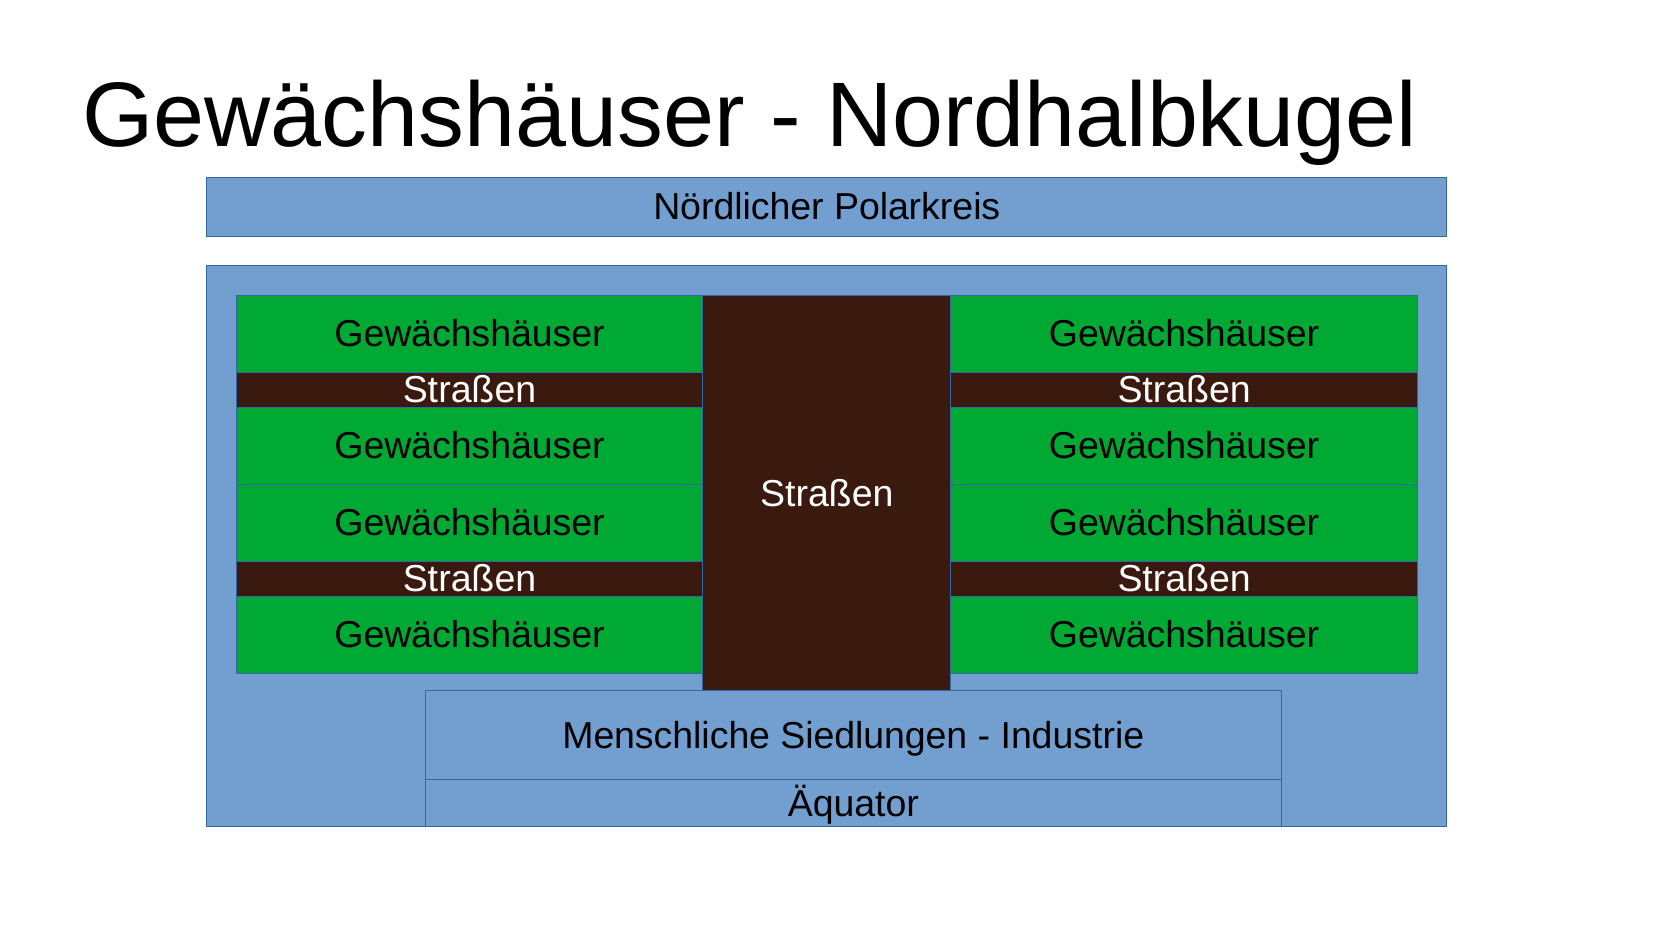

# Gewächshäuser - Nordhalbkugel
Nördlicher Polarkreis
Gewächshäuser
Straßen
Gewächshäuser
Straßen
Straßen
Gewächshäuser
Gewächshäuser
Gewächshäuser
Gewächshäuser
Straßen
Straßen
Gewächshäuser
Gewächshäuser
Menschliche Siedlungen - Industrie
Äquator